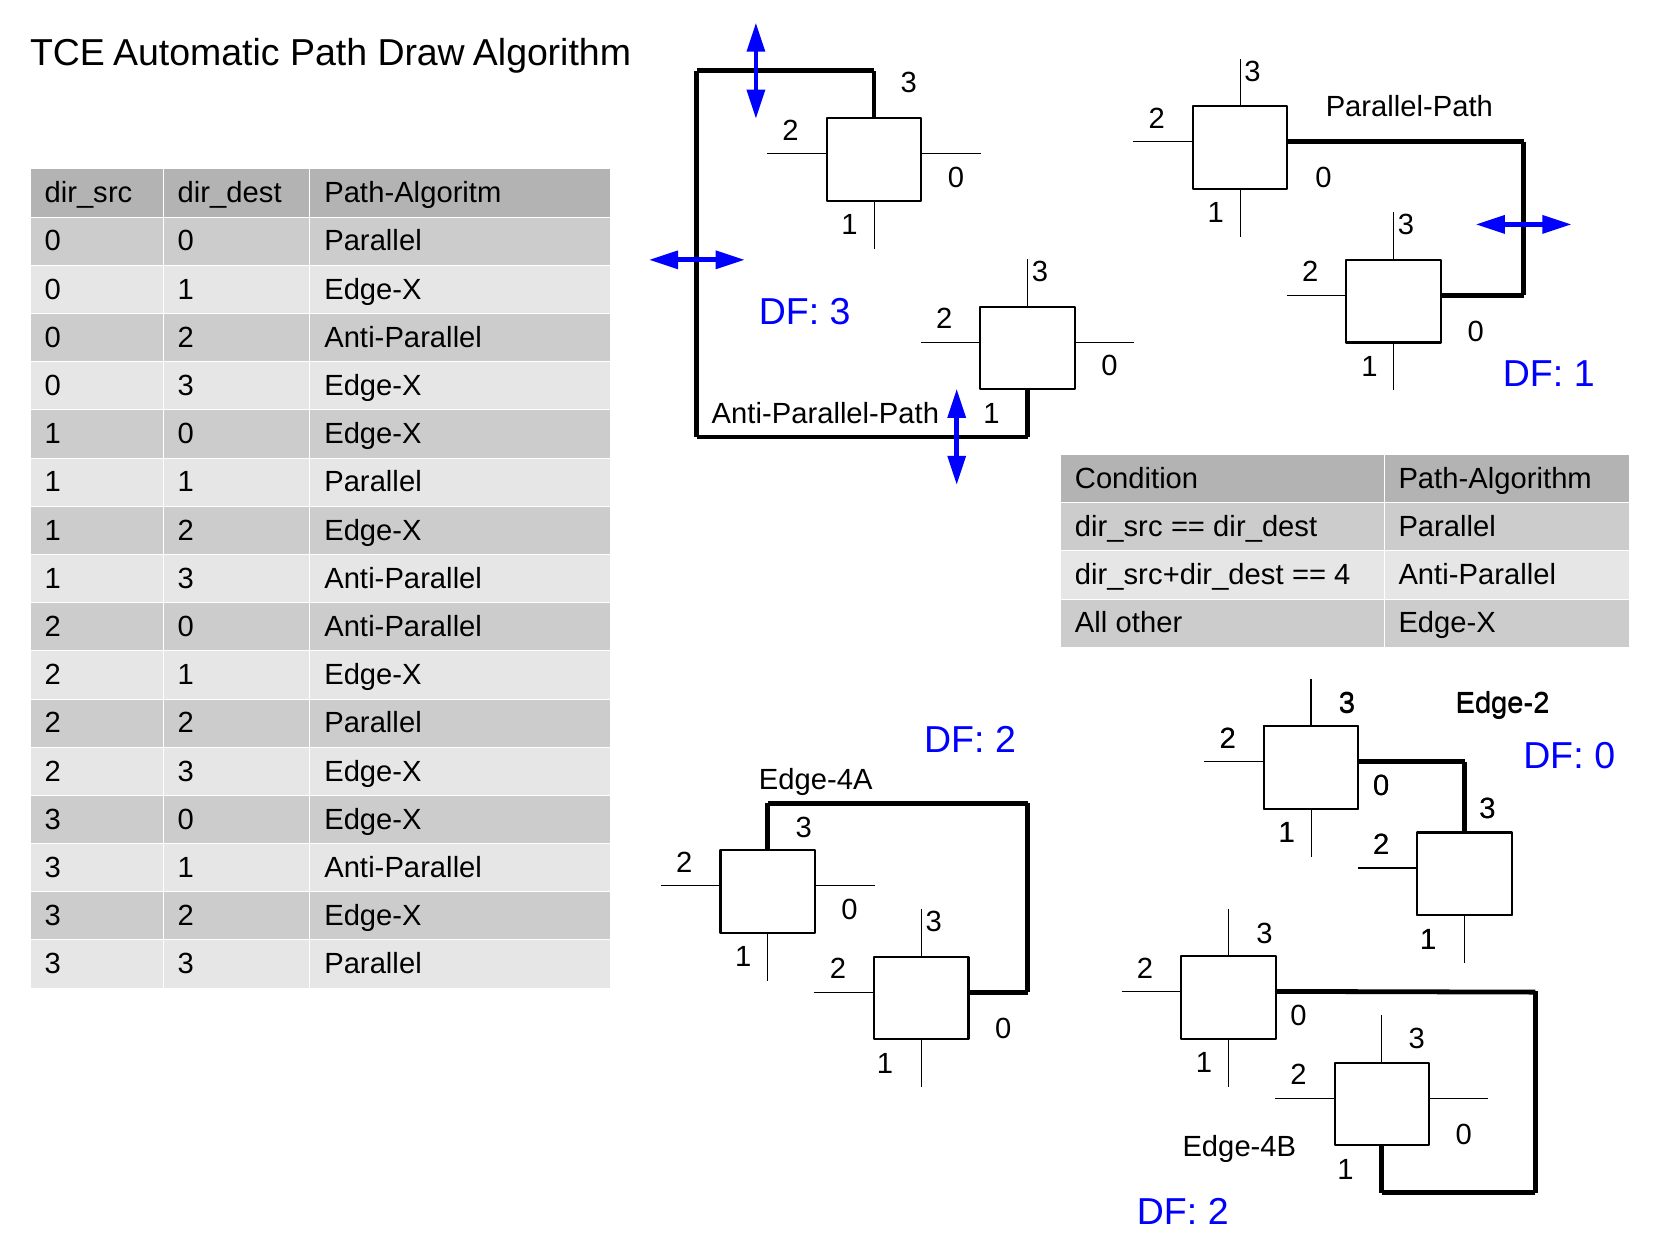

TCE Automatic Path Draw Algorithm
3
3
Parallel-Path
2
2
0
0
| dir\_src | dir\_dest | Path-Algoritm |
| --- | --- | --- |
| 0 | 0 | Parallel |
| 0 | 1 | Edge-X |
| 0 | 2 | Anti-Parallel |
| 0 | 3 | Edge-X |
| 1 | 0 | Edge-X |
| 1 | 1 | Parallel |
| 1 | 2 | Edge-X |
| 1 | 3 | Anti-Parallel |
| 2 | 0 | Anti-Parallel |
| 2 | 1 | Edge-X |
| 2 | 2 | Parallel |
| 2 | 3 | Edge-X |
| 3 | 0 | Edge-X |
| 3 | 1 | Anti-Parallel |
| 3 | 2 | Edge-X |
| 3 | 3 | Parallel |
1
1
3
3
2
DF: 3
2
0
0
1
DF: 1
Anti-Parallel-Path
1
| Condition | Path-Algorithm |
| --- | --- |
| dir\_src == dir\_dest | Parallel |
| dir\_src+dir\_dest == 4 | Anti-Parallel |
| All other | Edge-X |
3
Edge-2
3
Edge-2
DF: 2
2
2
DF: 0
Edge-4A
0
0
3
3
3
1
1
2
2
2
0
3
3
1
1
1
2
2
0
0
3
1
1
2
0
Edge-4B
1
DF: 2